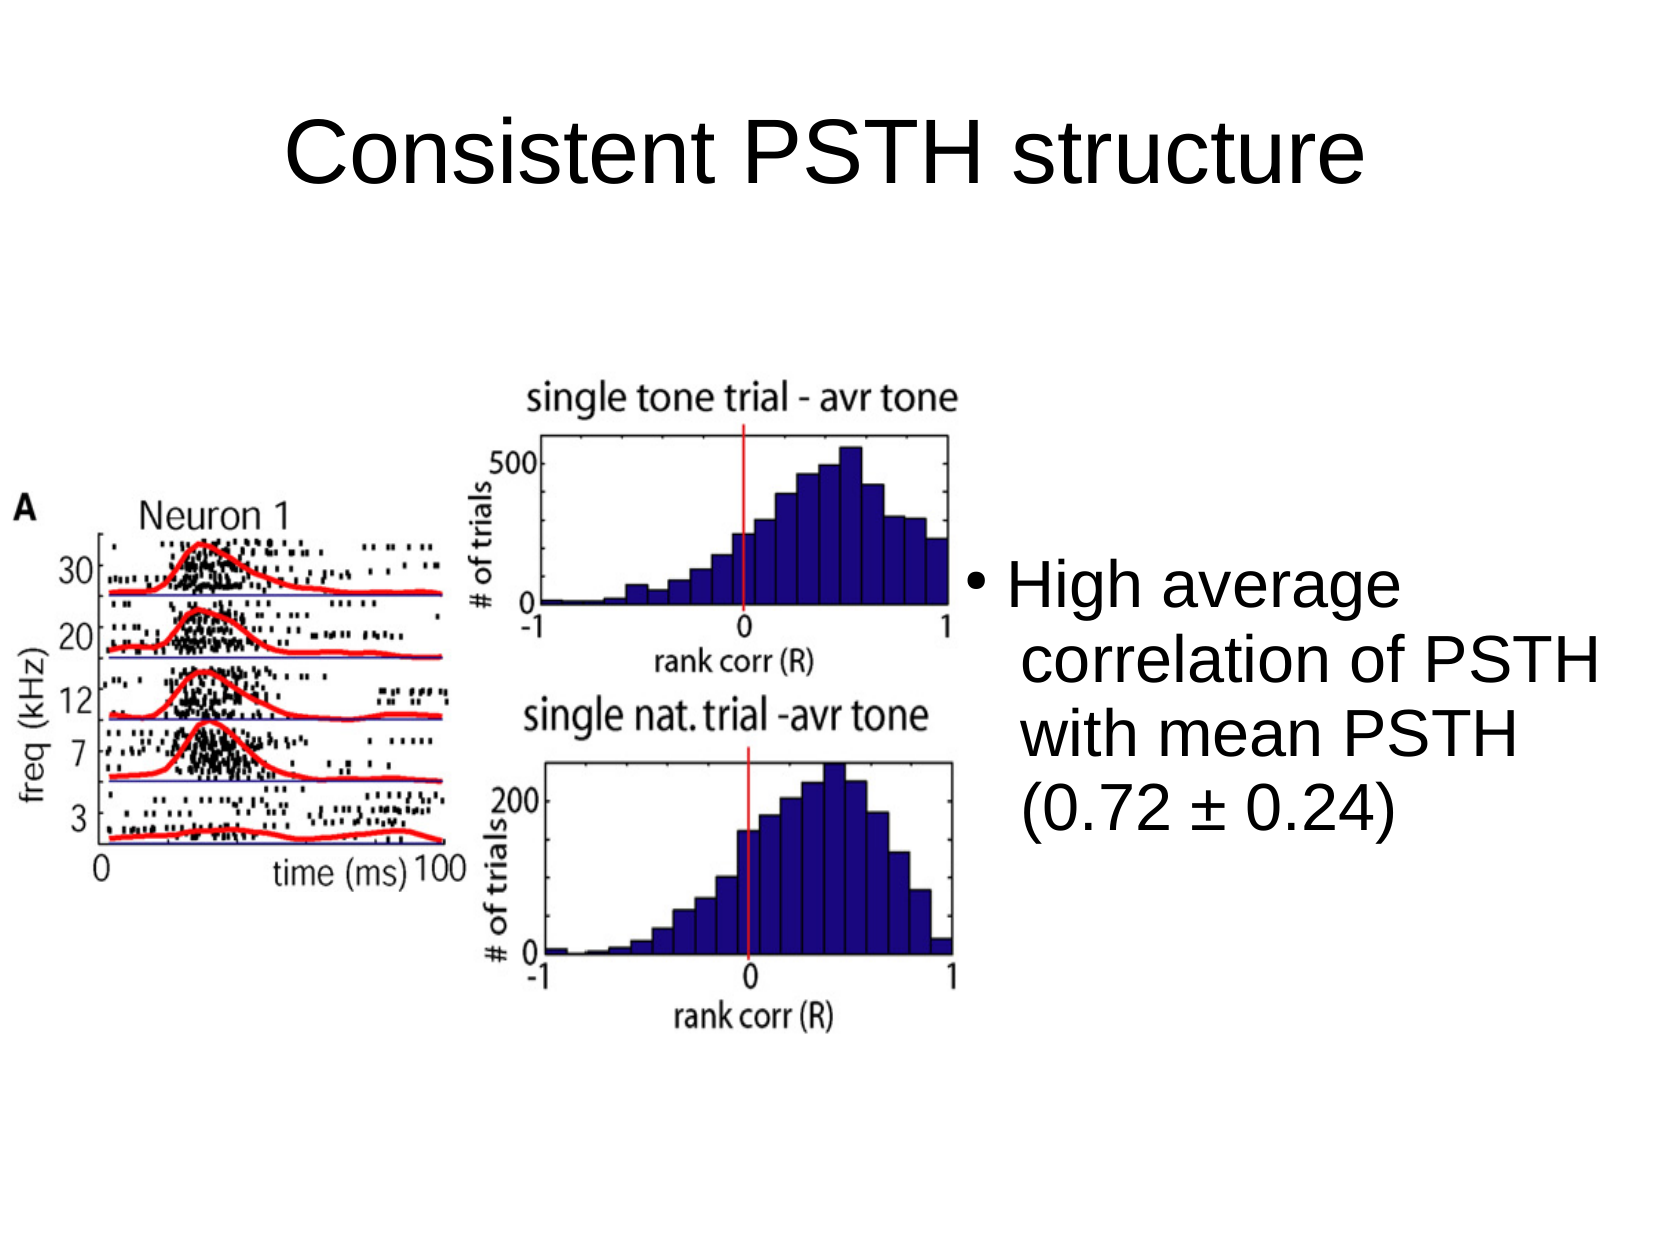

# Consistent PSTH structure
 High average correlation of PSTH with mean PSTH (0.72 ± 0.24)